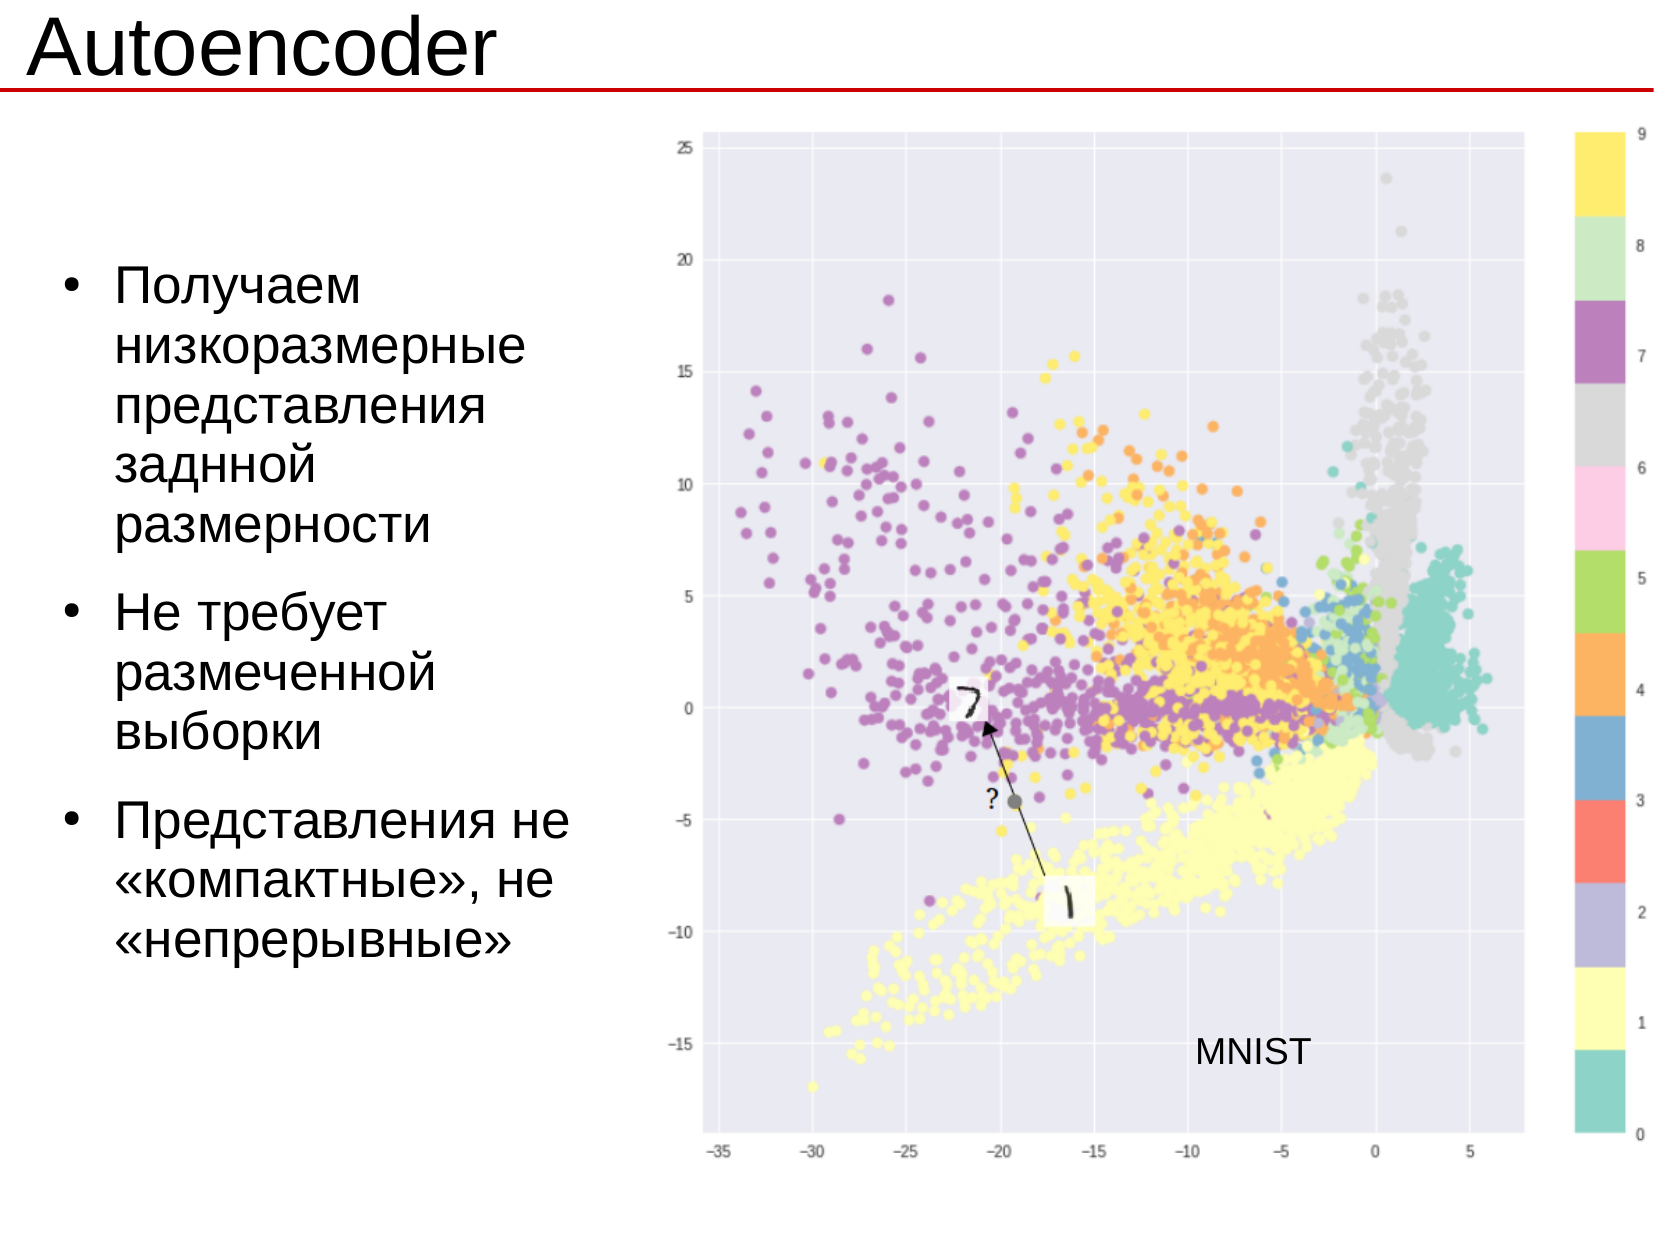

# Autoencoder
Получаем низкоразмерные представления заднной размерности
Не требует размеченной выборки
Представления не
«компактные», не «непрерывные»
 MNIST